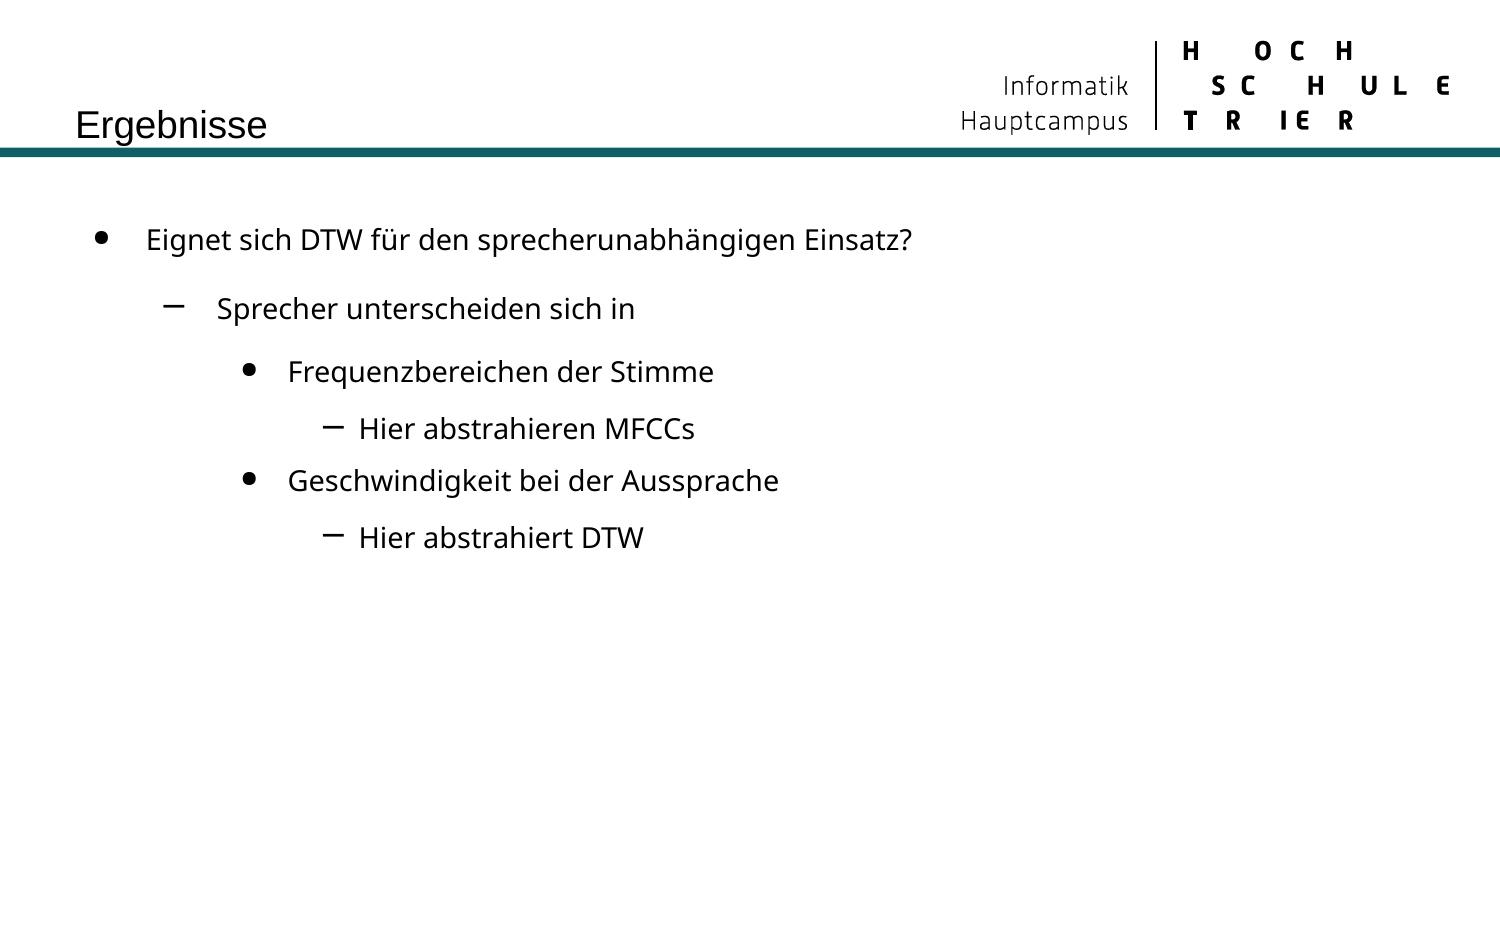

# Ergebnisse
Eignet sich DTW für den sprecherunabhängigen Einsatz?
Sprecher unterscheiden sich in
Frequenzbereichen der Stimme
Hier abstrahieren MFCCs
Geschwindigkeit bei der Aussprache
Hier abstrahiert DTW